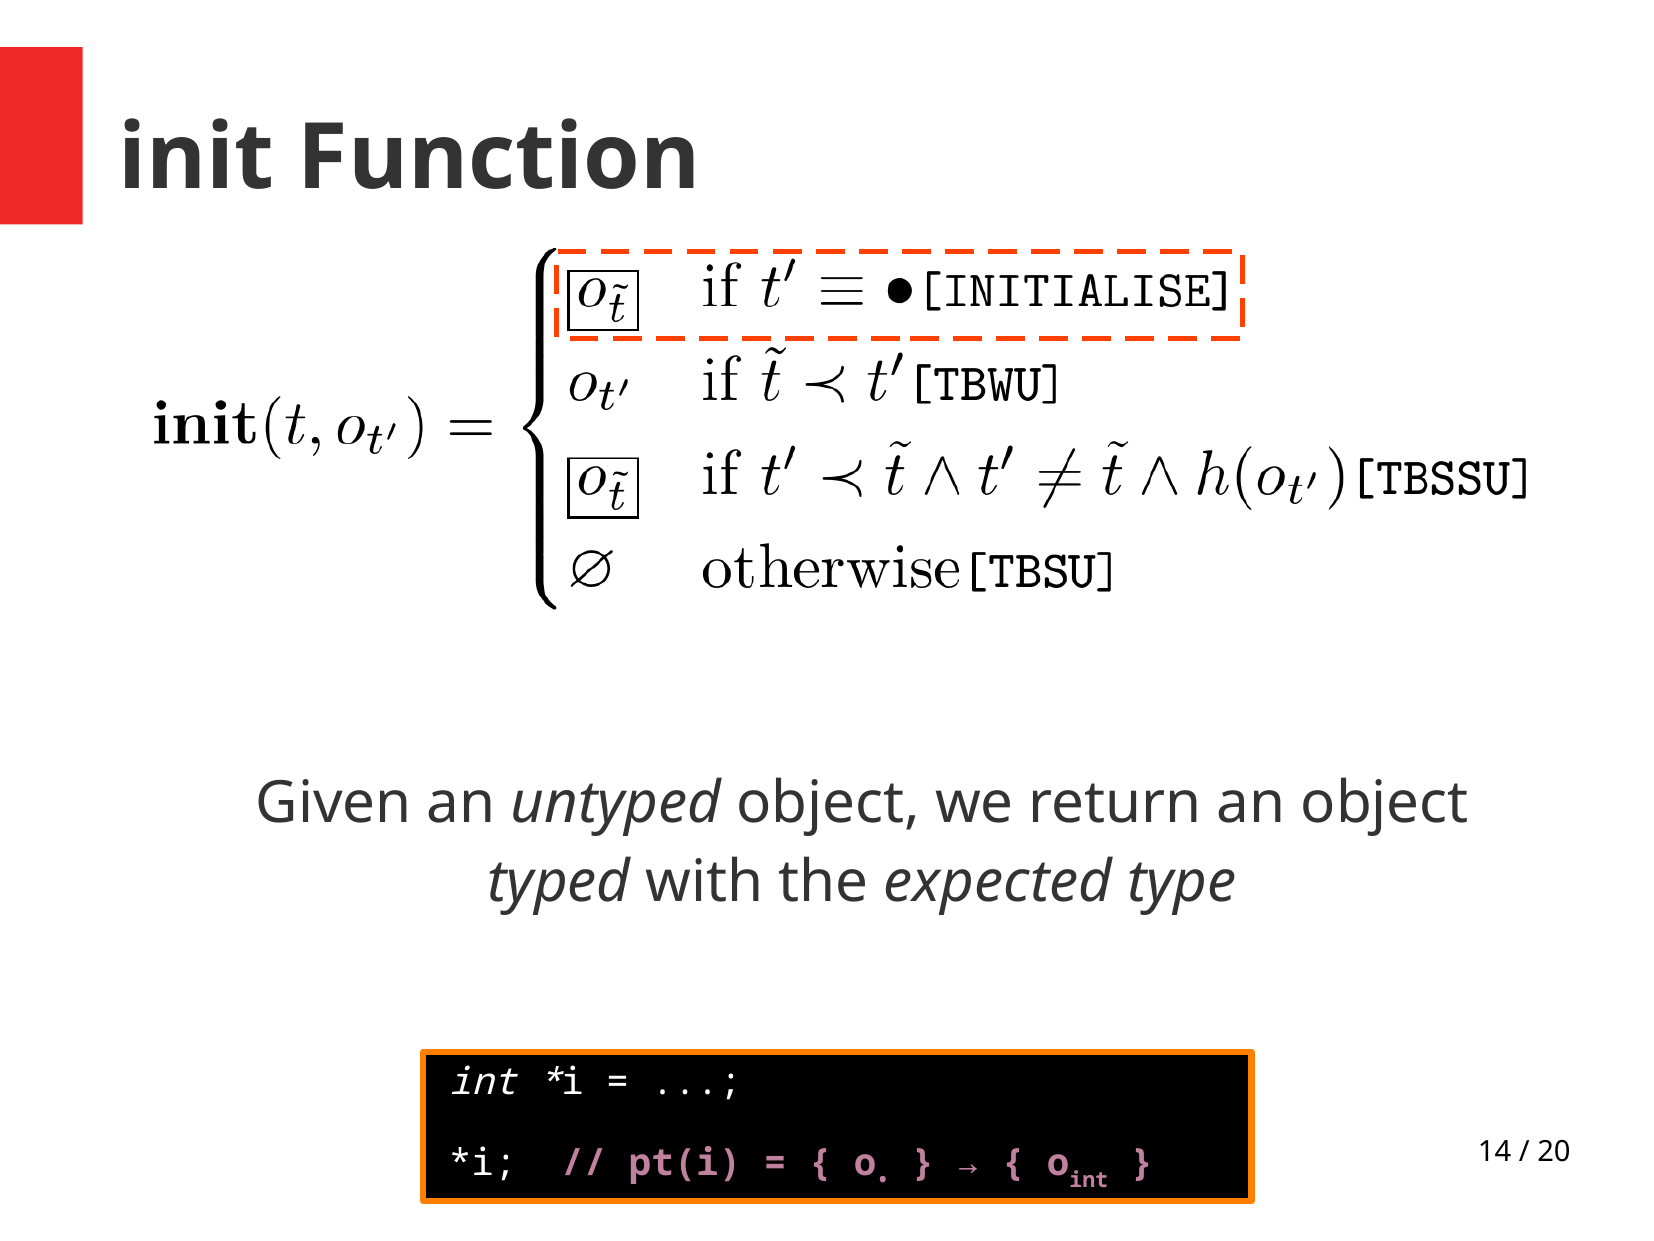

# init Function
Given an untyped object, we return an object typed with the expected type
 int *i = ...;
 *i; // pt(i) = { o• } → { oint }
14